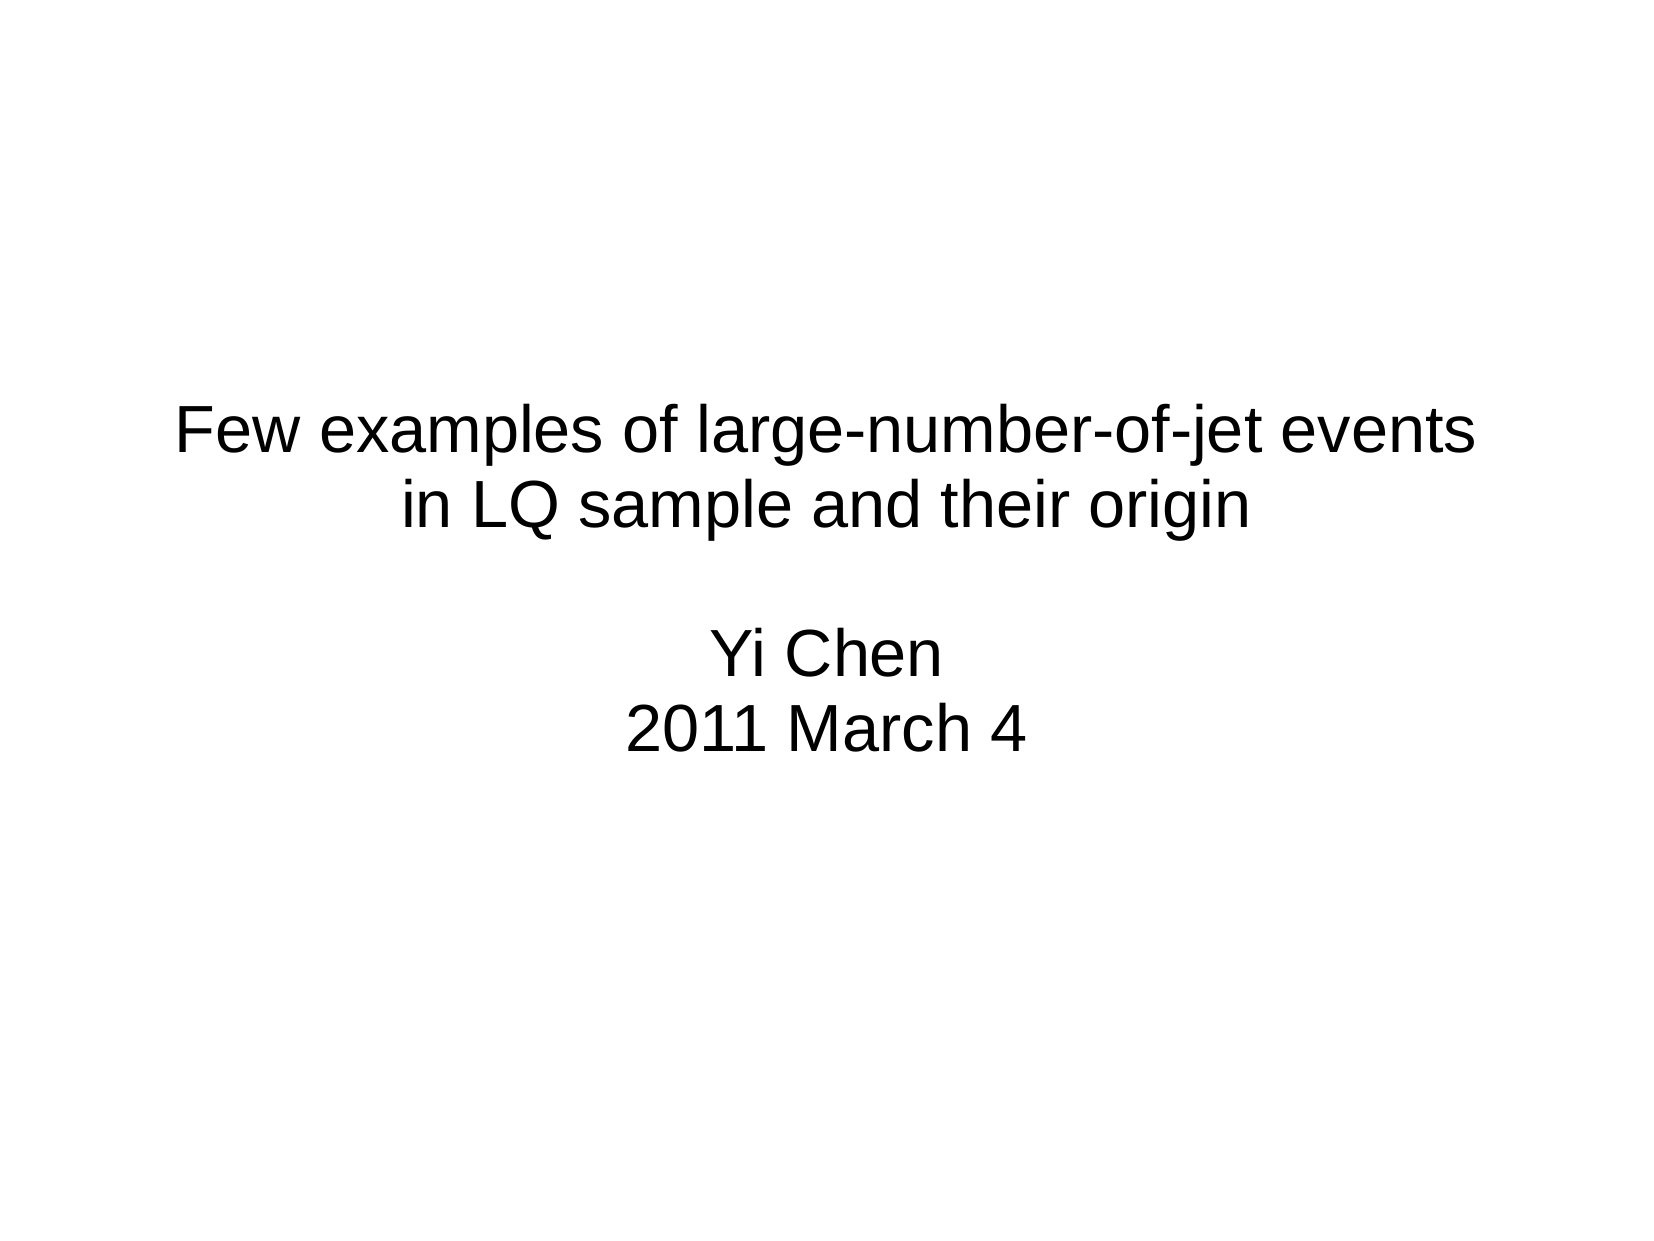

# Few examples of large-number-of-jet events
in LQ sample and their origin
Yi Chen
2011 March 4